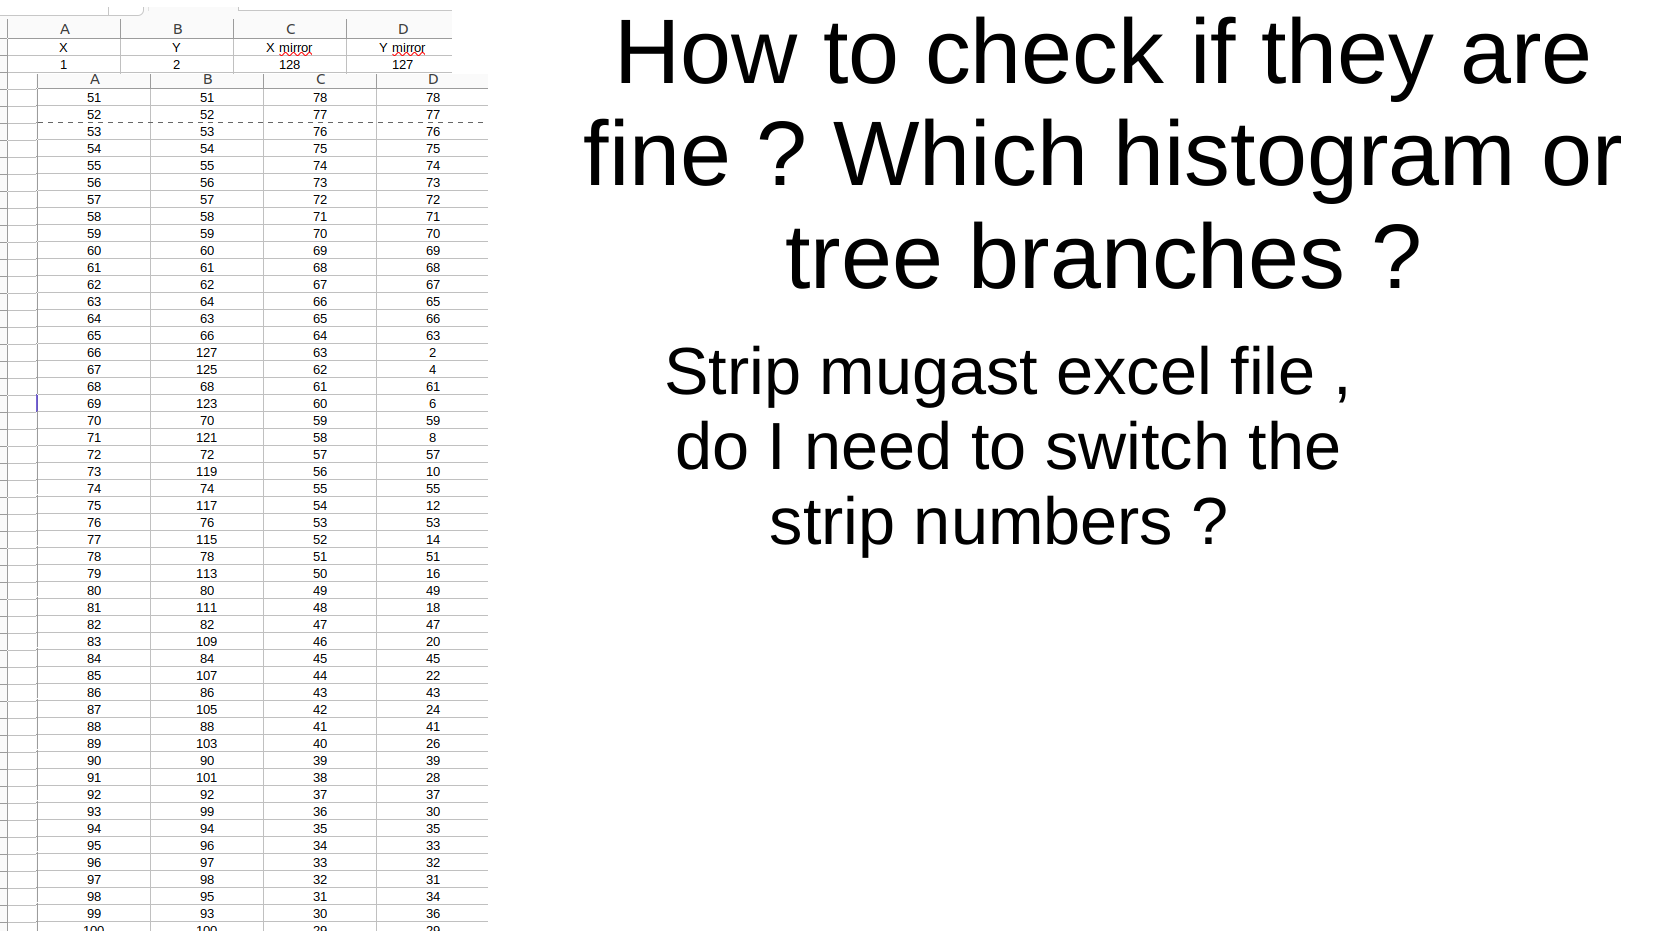

# How to check if they are fine ? Which histogram or tree branches ?
Strip mugast excel file , do I need to switch the strip numbers ?